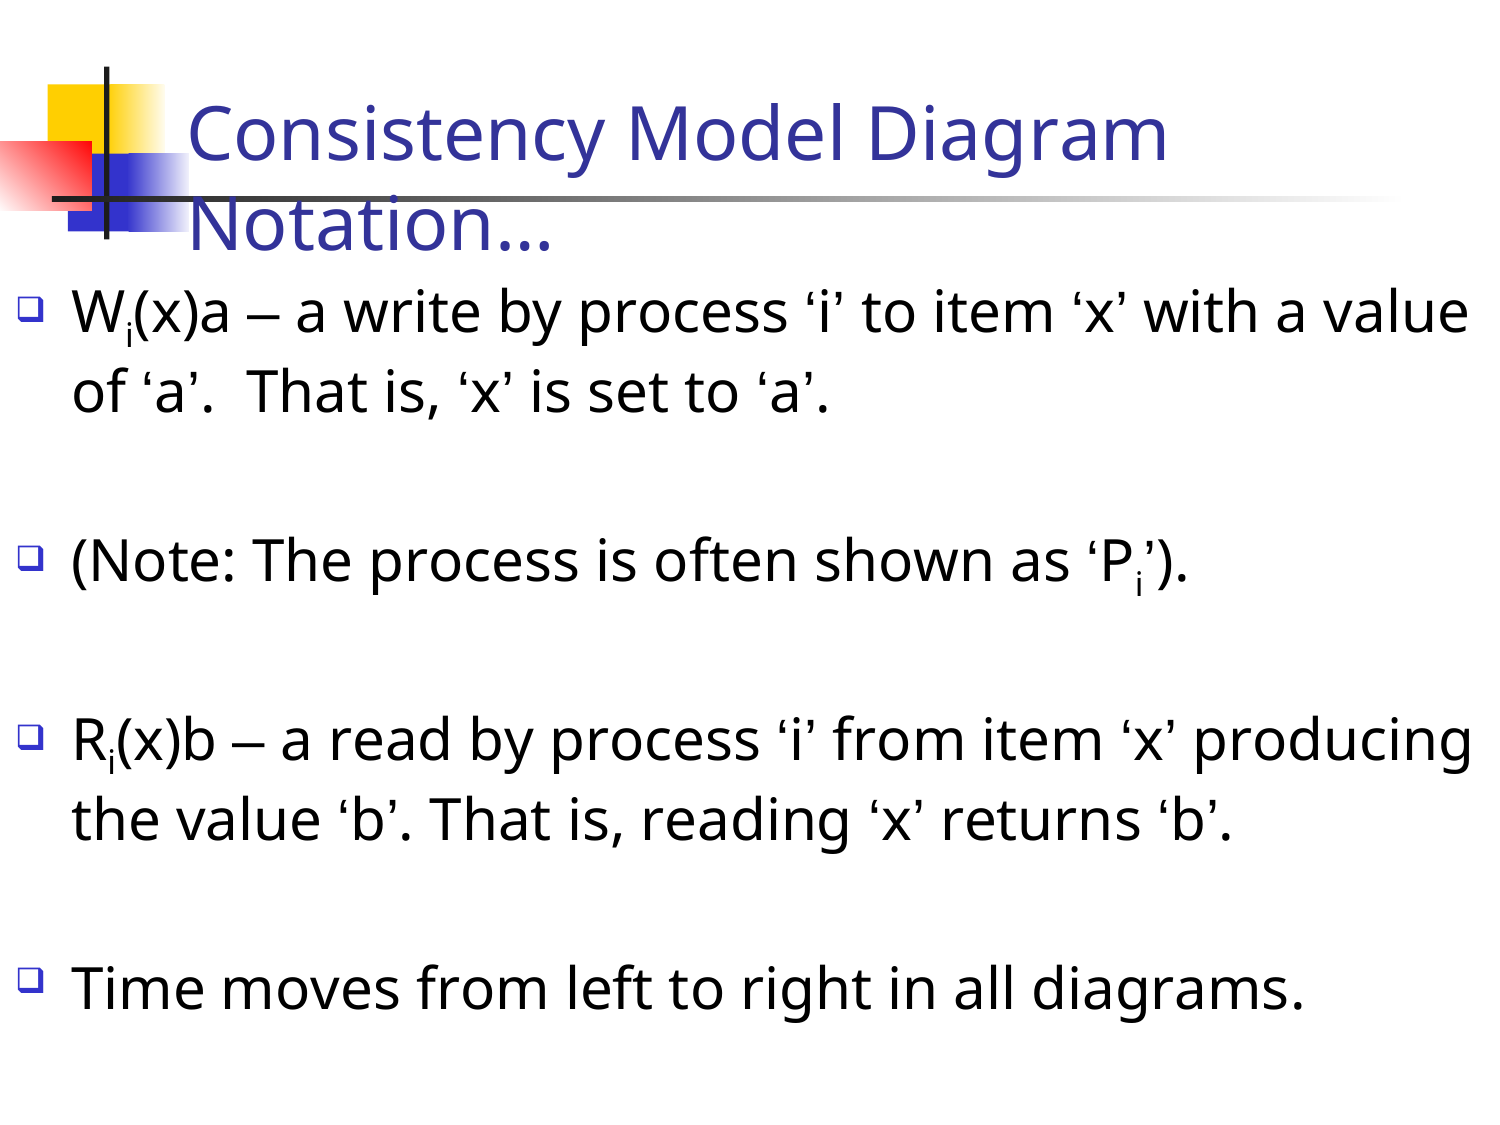

Consistency Model Diagram Notation…
Wi(x)a – a write by process ‘i’ to item ‘x’ with a value of ‘a’. That is, ‘x’ is set to ‘a’.
(Note: The process is often shown as ‘Pi’).
Ri(x)b – a read by process ‘i’ from item ‘x’ producing the value ‘b’. That is, reading ‘x’ returns ‘b’.
Time moves from left to right in all diagrams.